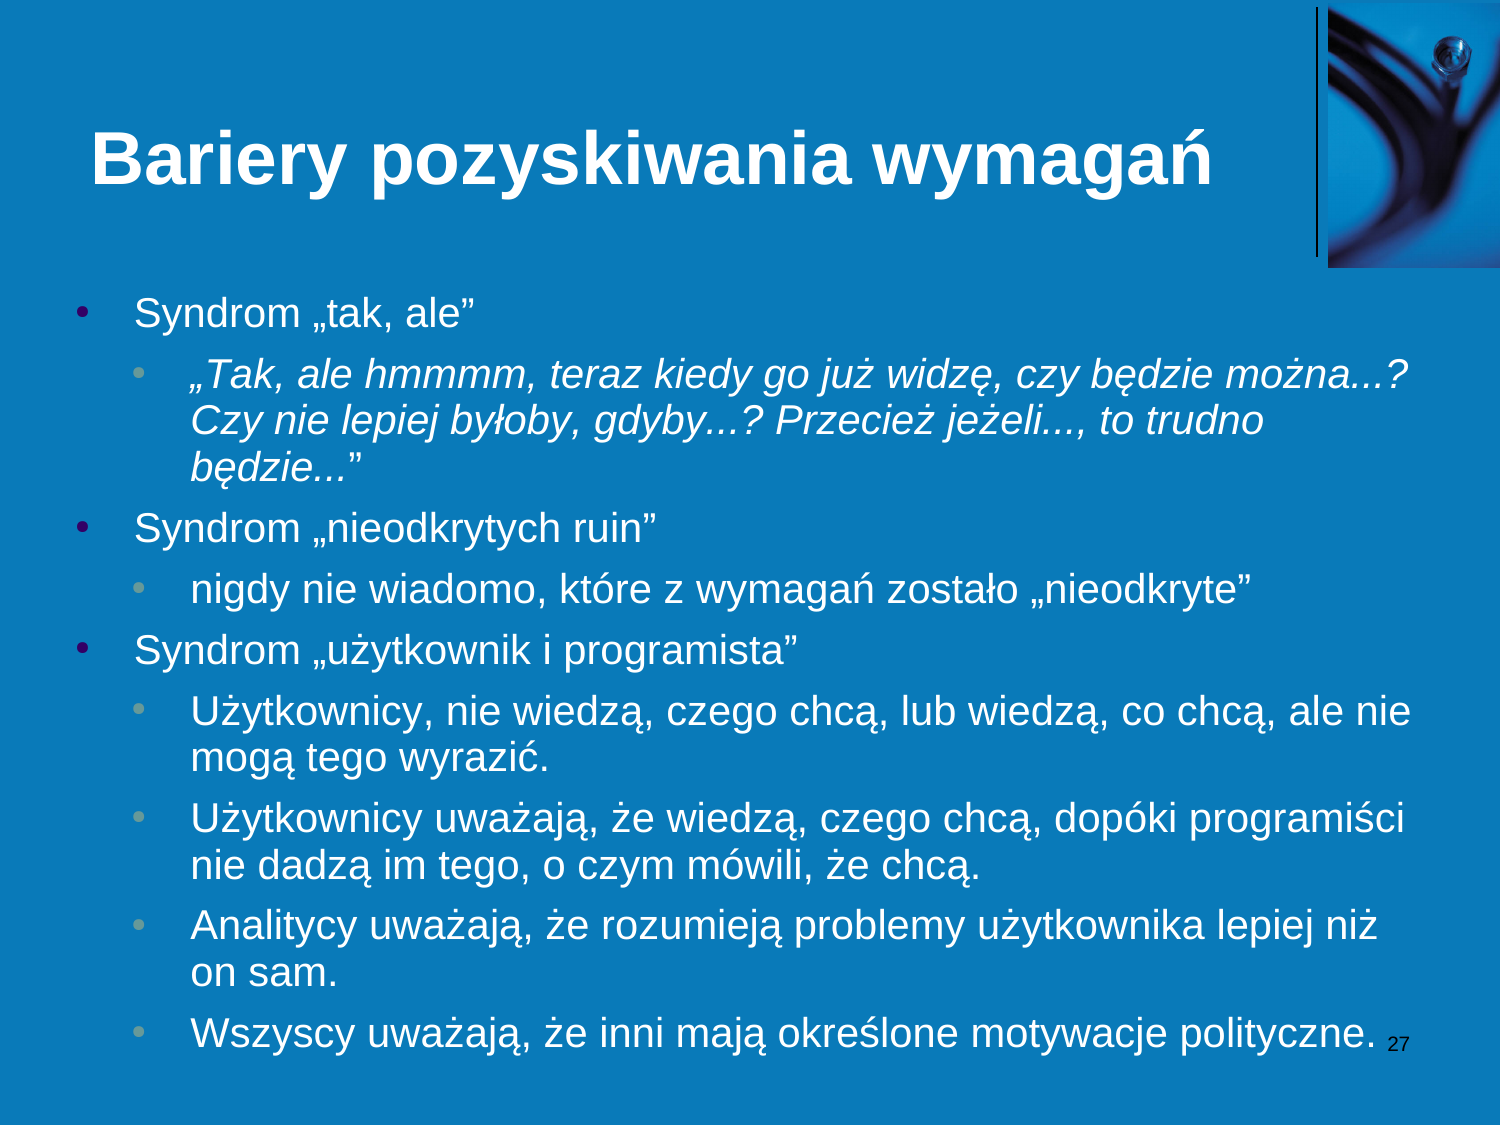

# Bariery pozyskiwania wymagań
Syndrom „tak, ale”
„Tak, ale hmmmm, teraz kiedy go już widzę, czy będzie można...? Czy nie lepiej byłoby, gdyby...? Przecież jeżeli..., to trudno będzie...”
Syndrom „nieodkrytych ruin”
nigdy nie wiadomo, które z wymagań zostało „nieodkryte”
Syndrom „użytkownik i programista”
Użytkownicy, nie wiedzą, czego chcą, lub wiedzą, co chcą, ale nie mogą tego wyrazić.
Użytkownicy uważają, że wiedzą, czego chcą, dopóki programiści nie dadzą im tego, o czym mówili, że chcą.
Analitycy uważają, że rozumieją problemy użytkownika lepiej niż on sam.
Wszyscy uważają, że inni mają określone motywacje polityczne.
27